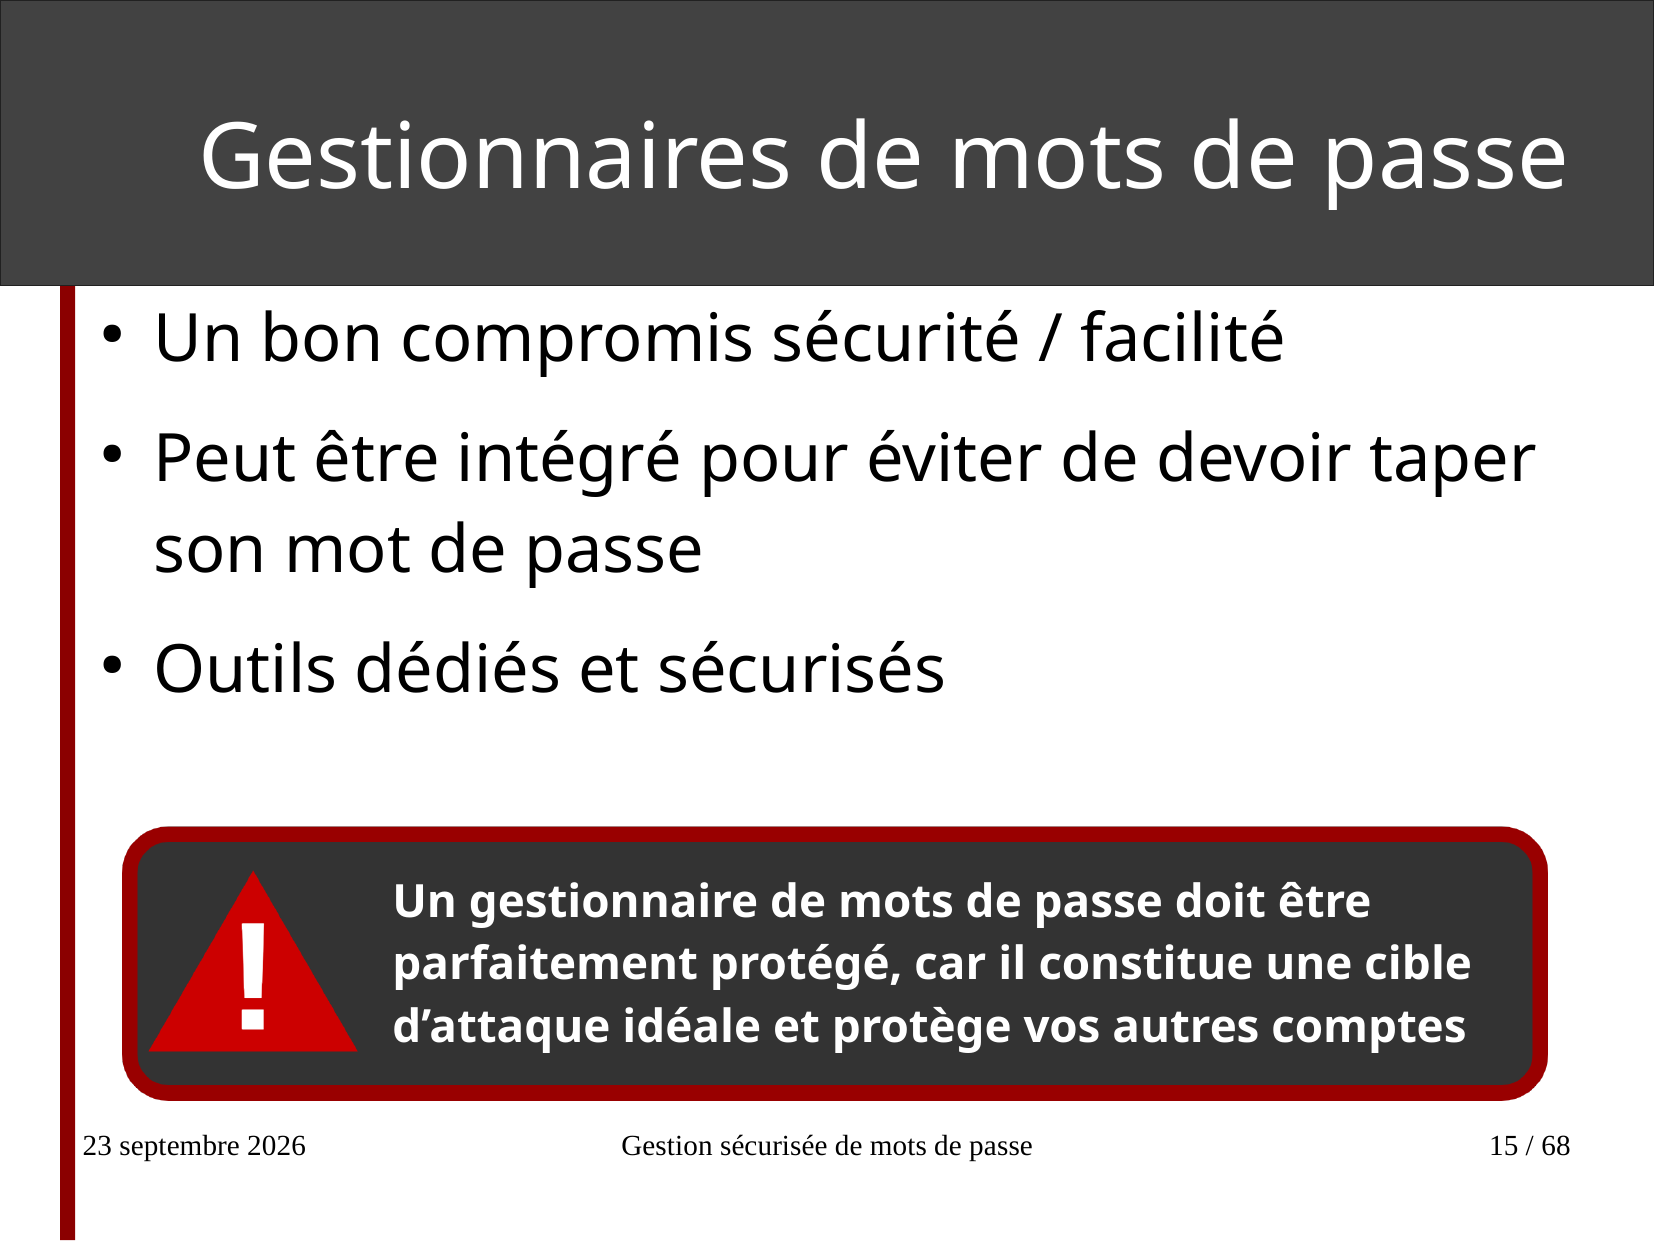

# Gestionnaires de mots de passe
Un bon compromis sécurité / facilité
Peut être intégré pour éviter de devoir taper son mot de passe
Outils dédiés et sécurisés
Un gestionnaire de mots de passe doit être
parfaitement protégé, car il constitue une cible
d’attaque idéale et protège vos autres comptes
Gestion sécurisée de mots de passe
15